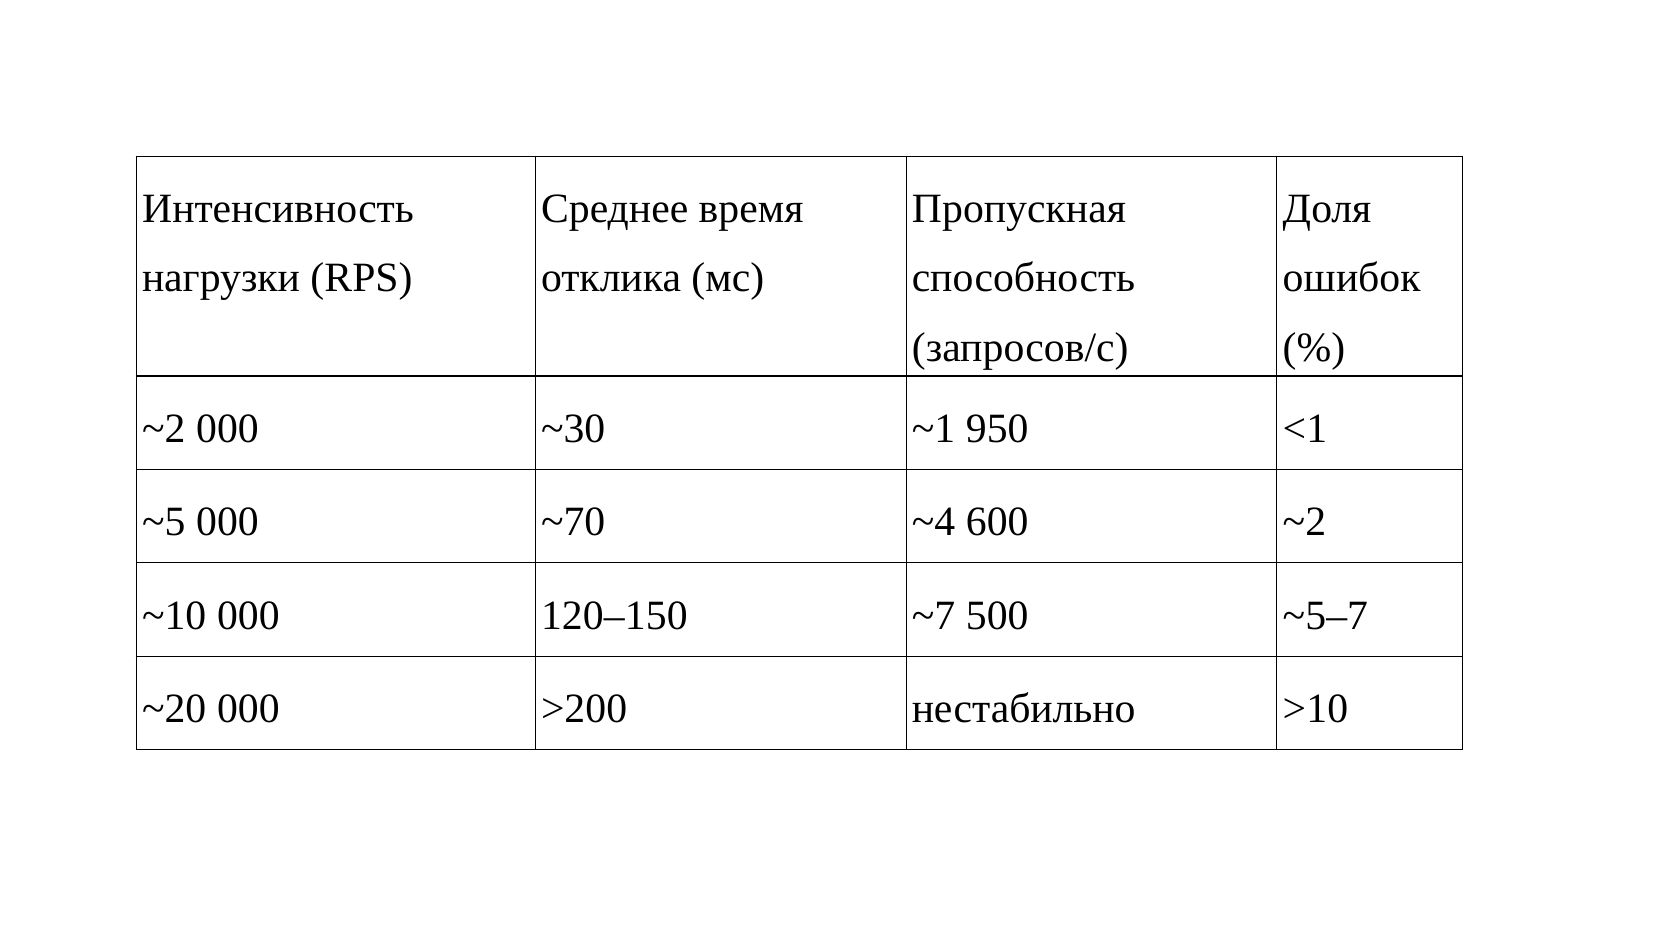

| Интенсивность нагрузки (RPS) | Среднее время отклика (мс) | Пропускная способность (запросов/с) | Доля ошибок (%) |
| --- | --- | --- | --- |
| ~2 000 | ~30 | ~1 950 | <1 |
| ~5 000 | ~70 | ~4 600 | ~2 |
| ~10 000 | 120–150 | ~7 500 | ~5–7 |
| ~20 000 | >200 | нестабильно | >10 |